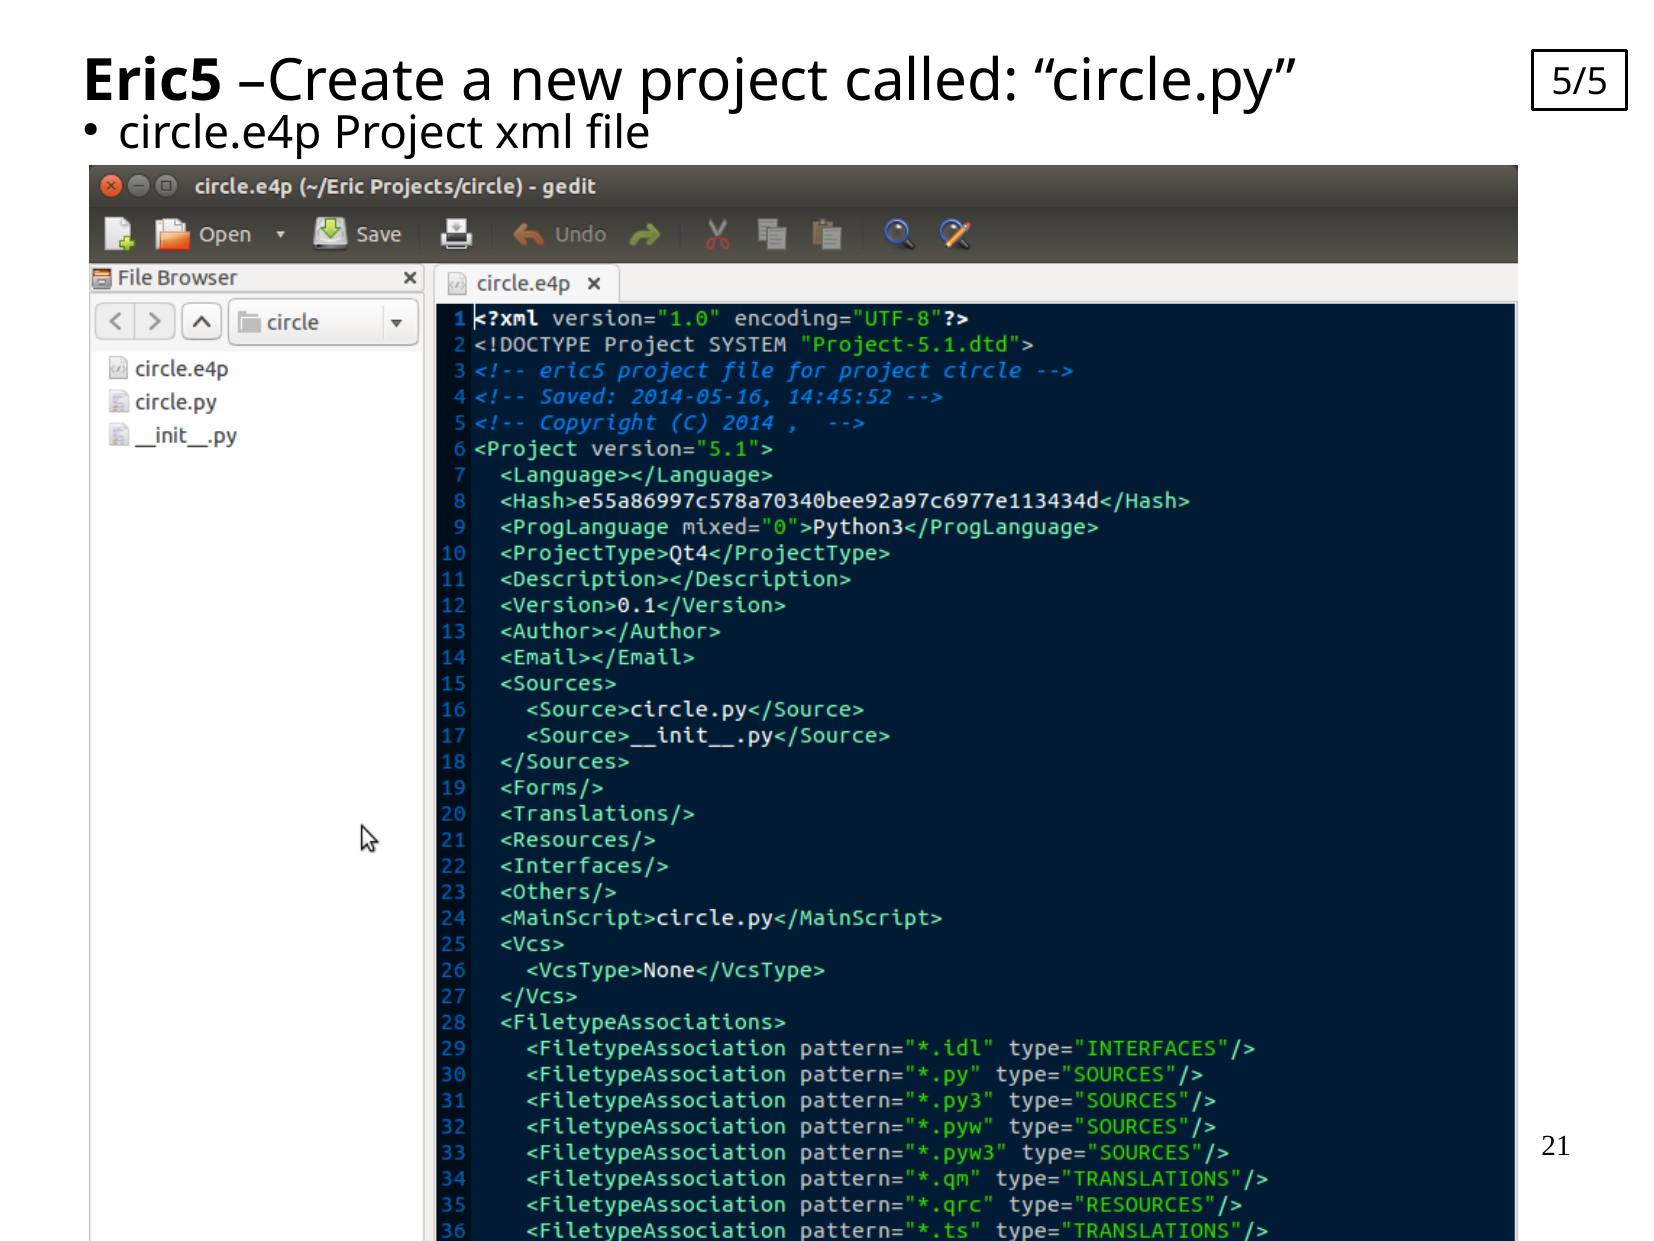

# Eric5 –Create a new project called: “circle.py”
5/5
circle.e4p Project xml file
21